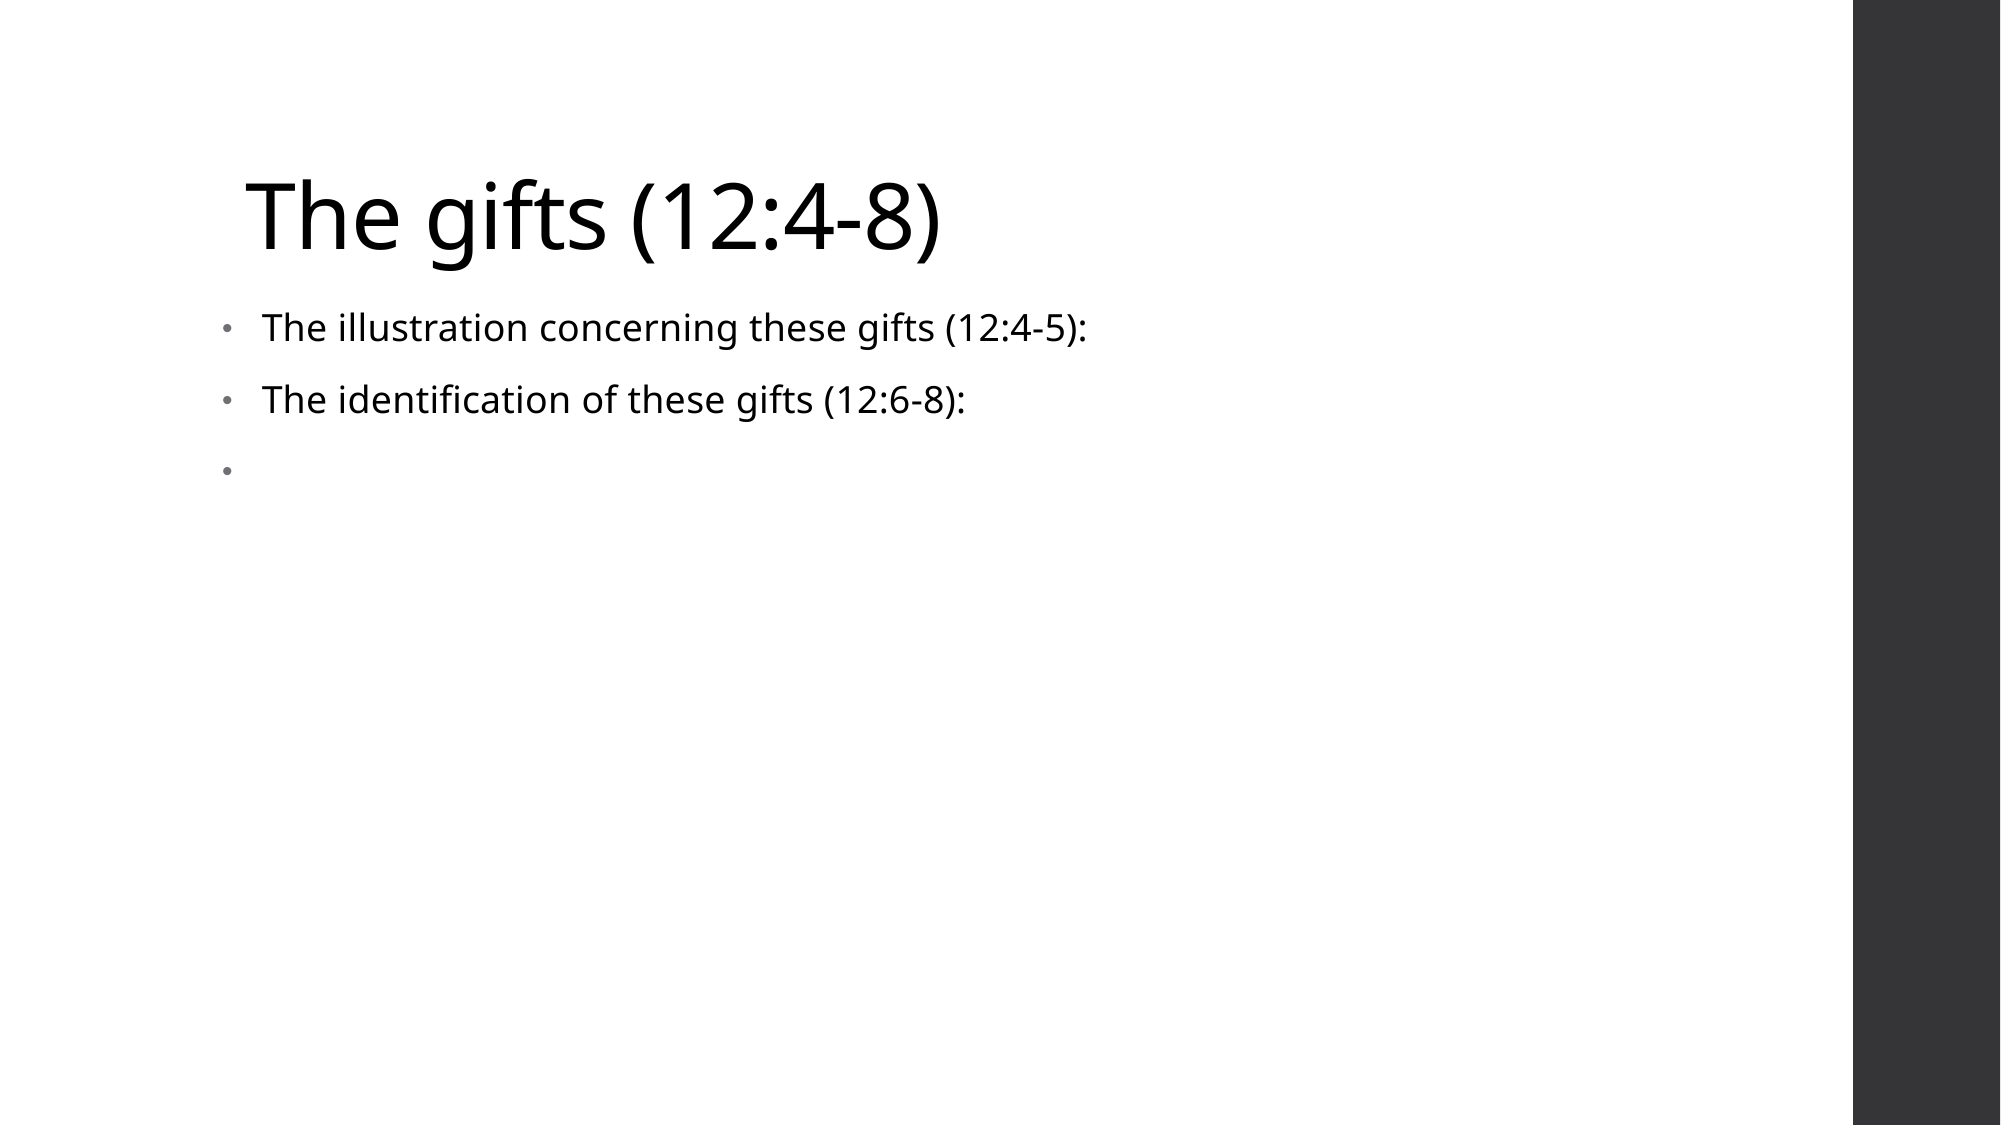

# The gifts (12:4-8)
 The illustration concerning these gifts (12:4-5):
 The identification of these gifts (12:6-8):